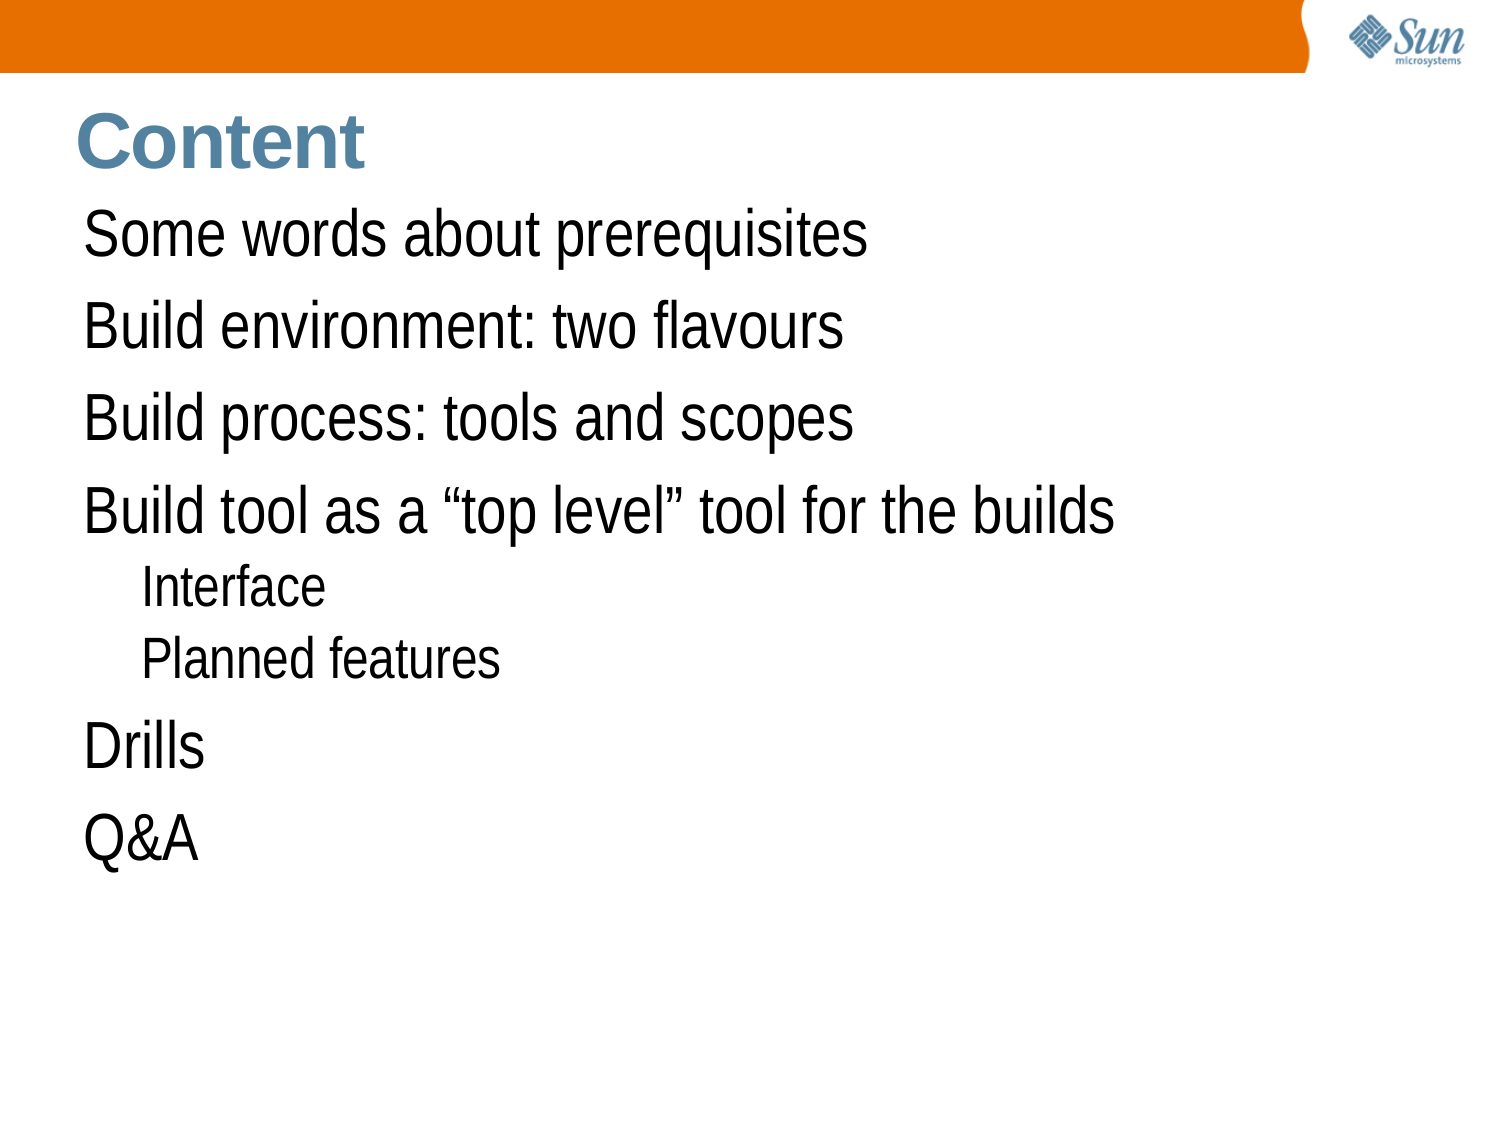

# Content
Some words about prerequisites
Build environment: two flavours
Build process: tools and scopes
Build tool as a “top level” tool for the builds
Interface
Planned features
Drills
Q&A